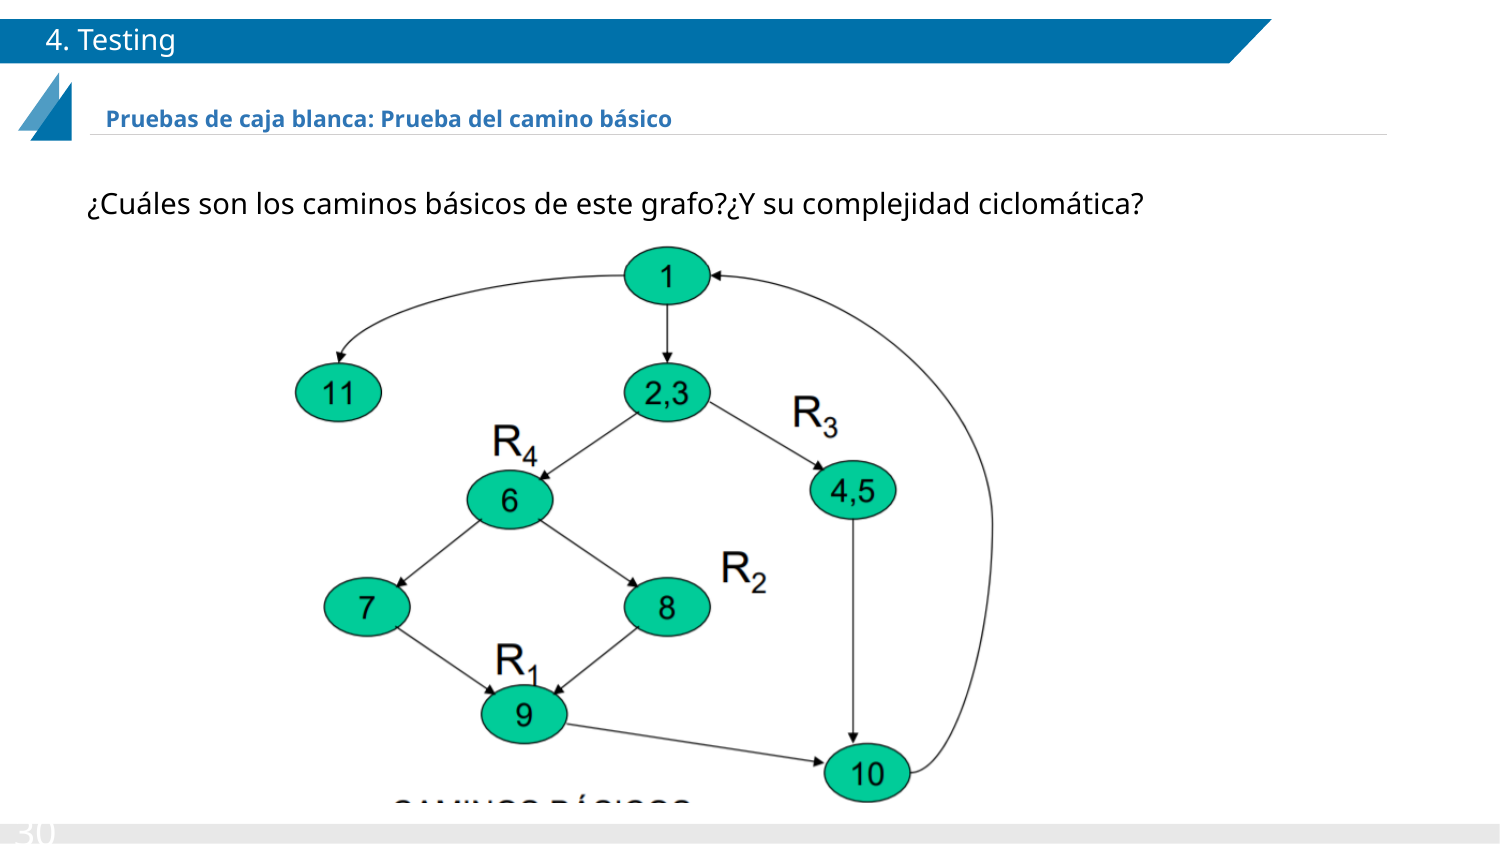

# 4. Testing
Pruebas de caja blanca: Prueba del camino básico
¿Cuáles son los caminos básicos de este grafo?¿Y su complejidad ciclomática?